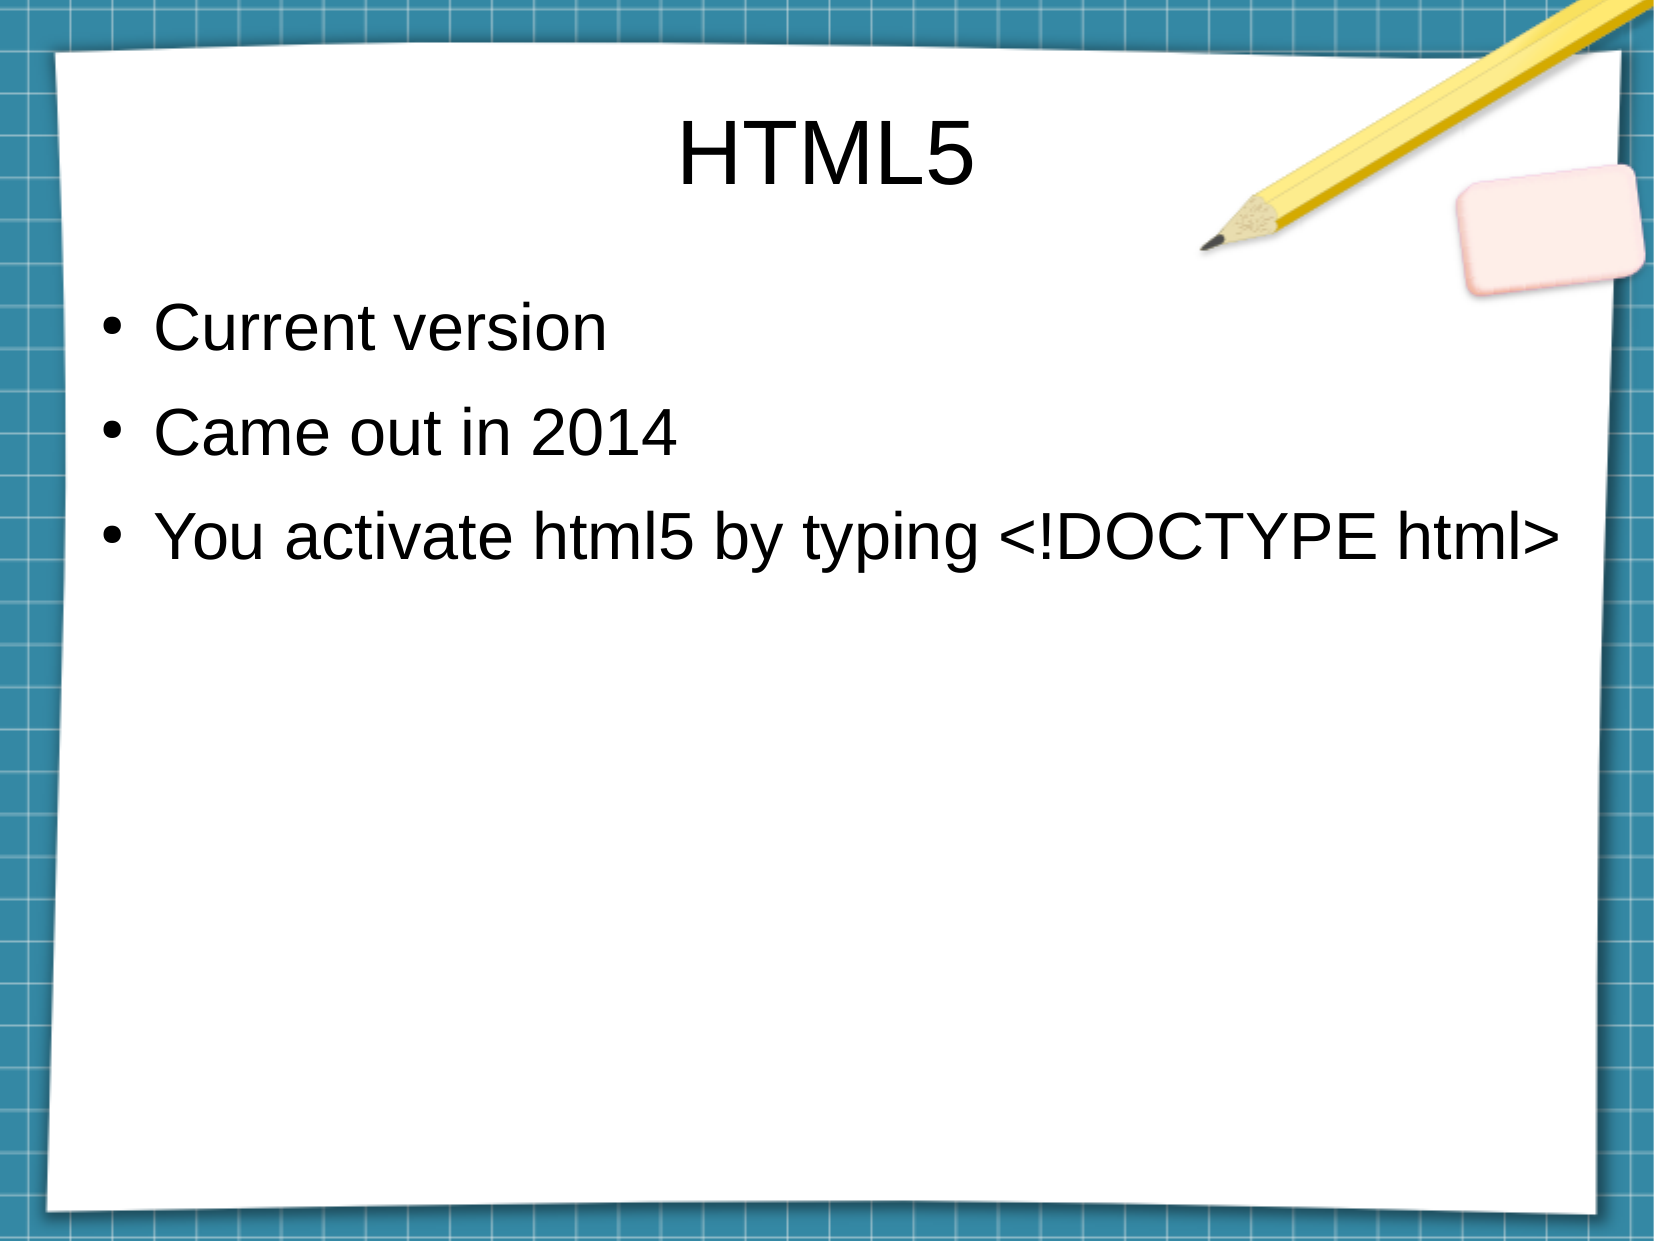

# HTML5
Current version
Came out in 2014
You activate html5 by typing <!DOCTYPE html>